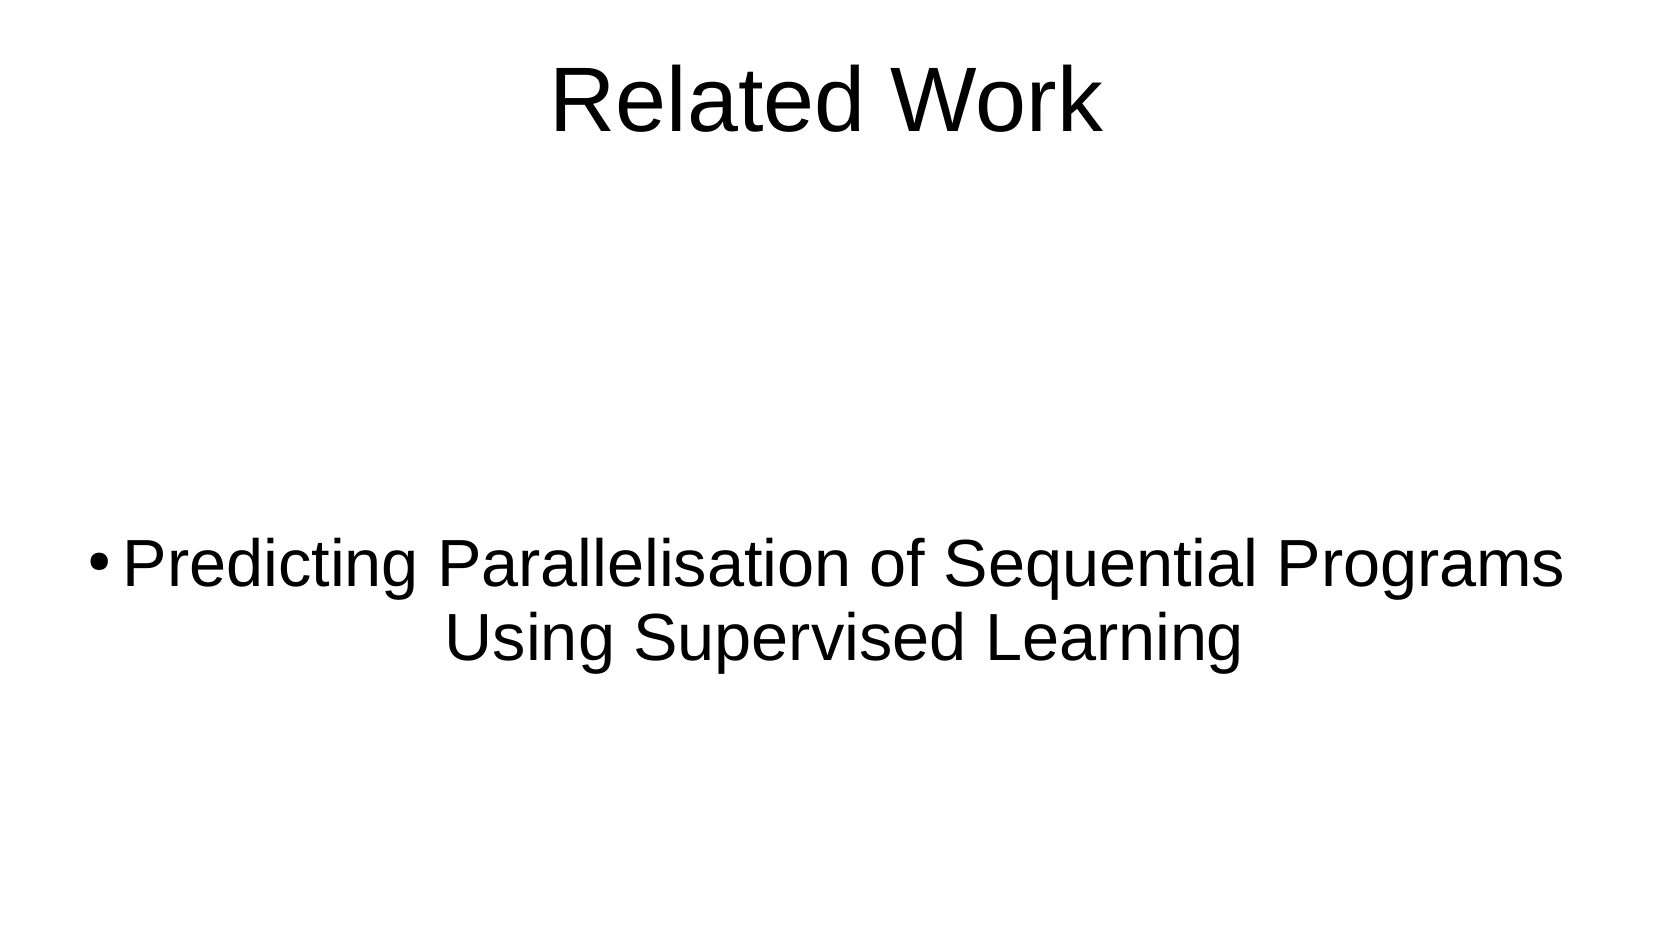

# Related Work
Predicting Parallelisation of Sequential Programs Using Supervised Learning